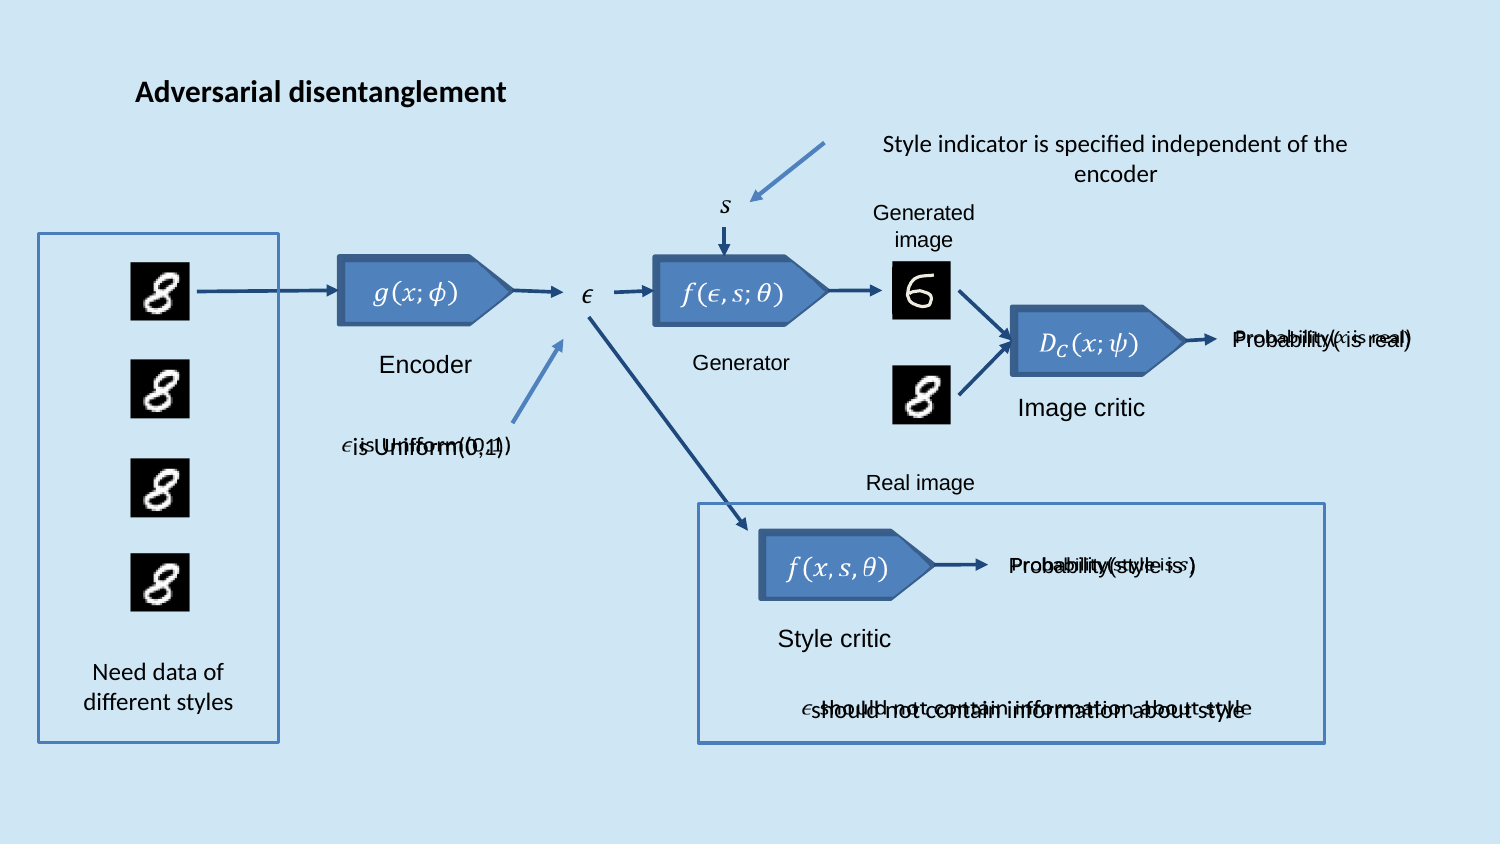

Adversarial disentanglement
Style indicator is specified independent of the encoder
Generated image
Probability( is real)
Encoder
Generator
Image critic
Real image
Probability(style is )
Style critic
 is Uniform(0,1)
Need data of different styles
 should not contain information about style